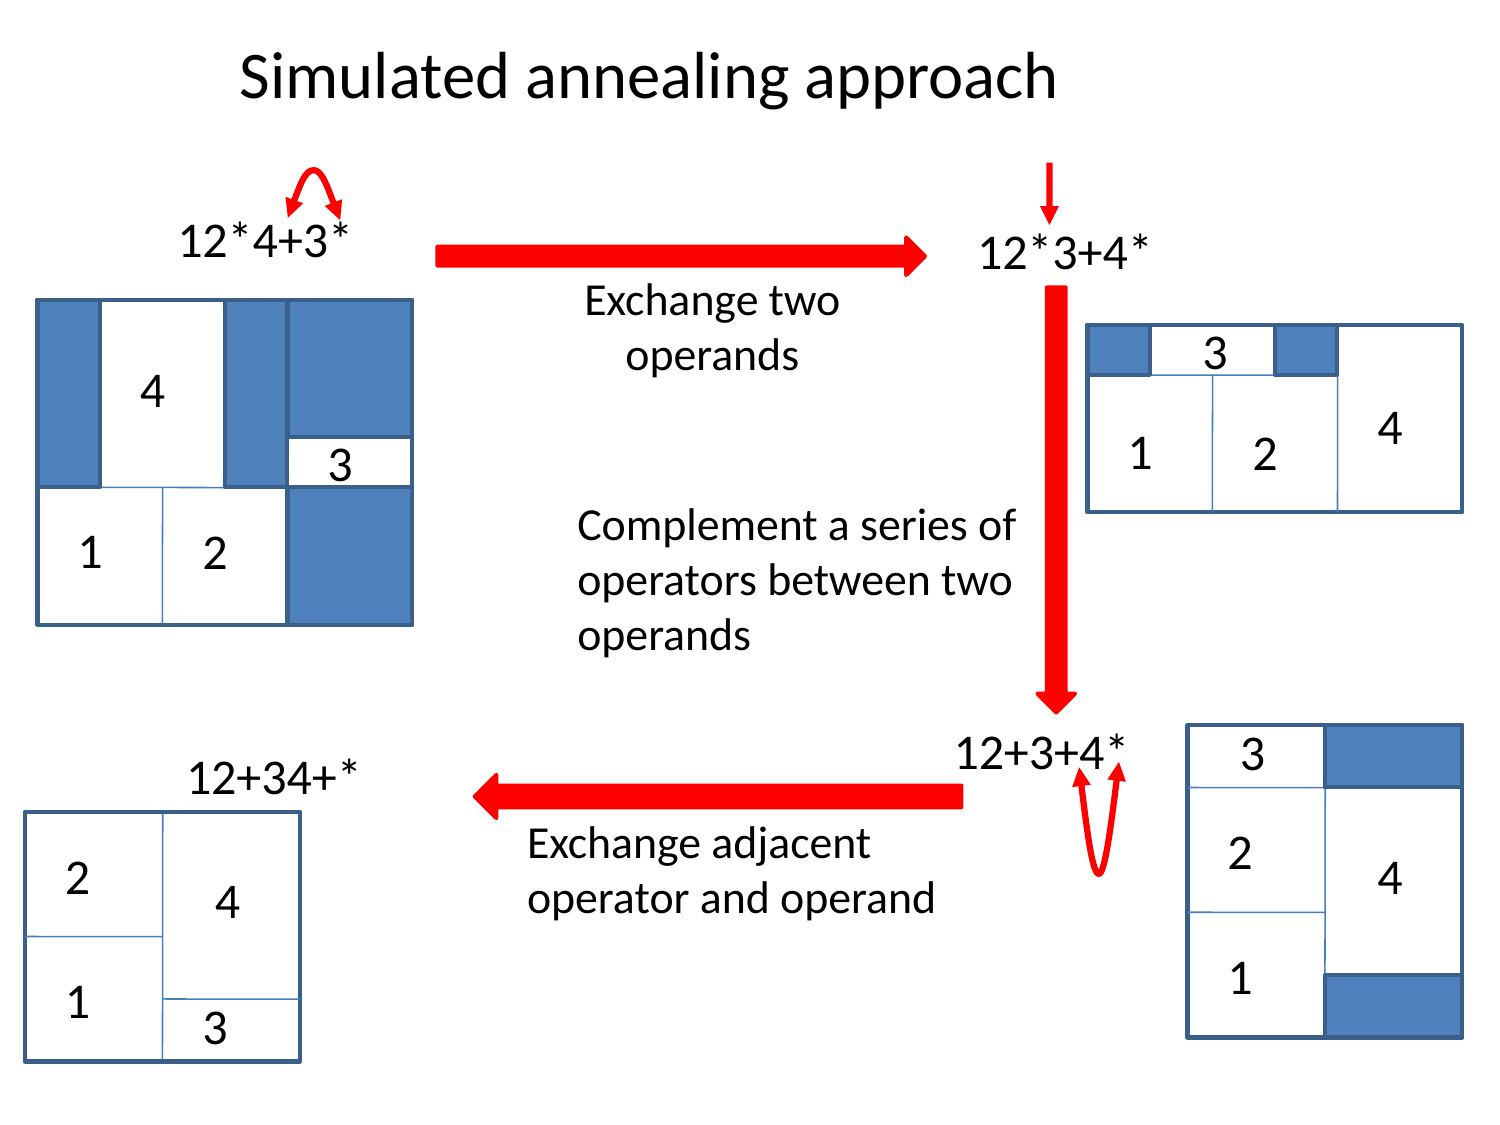

Simulated annealing approach
12*4+3*
12*3+4*
Exchange two operands
3
4
4
1
2
3
Complement a series of operators between two operands
1
2
12+3+4*
3
12+34+*
Exchange adjacent operator and operand
2
2
4
4
1
1
3